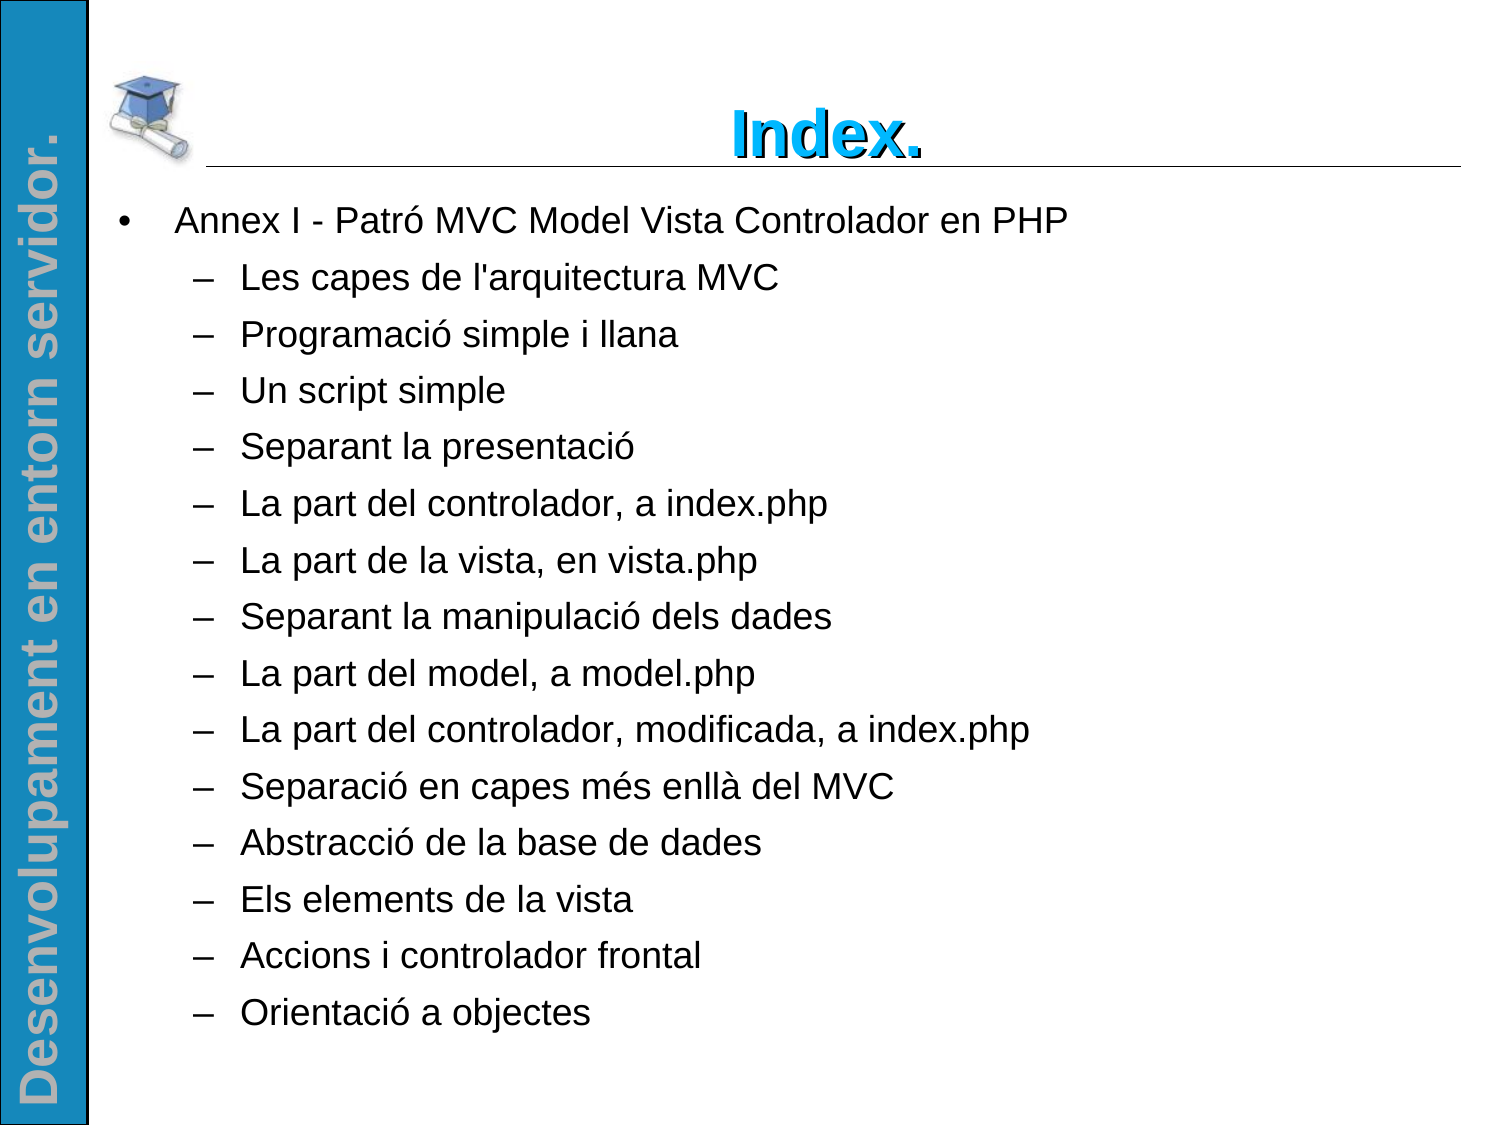

# Index.
Annex I - Patró MVC Model Vista Controlador en PHP
Les capes de l'arquitectura MVC
Programació simple i llana
Un script simple
Separant la presentació
La part del controlador, a index.php
La part de la vista, en vista.php
Separant la manipulació dels dades
La part del model, a model.php
La part del controlador, modificada, a index.php
Separació en capes més enllà del MVC
Abstracció de la base de dades
Els elements de la vista
Accions i controlador frontal
Orientació a objectes